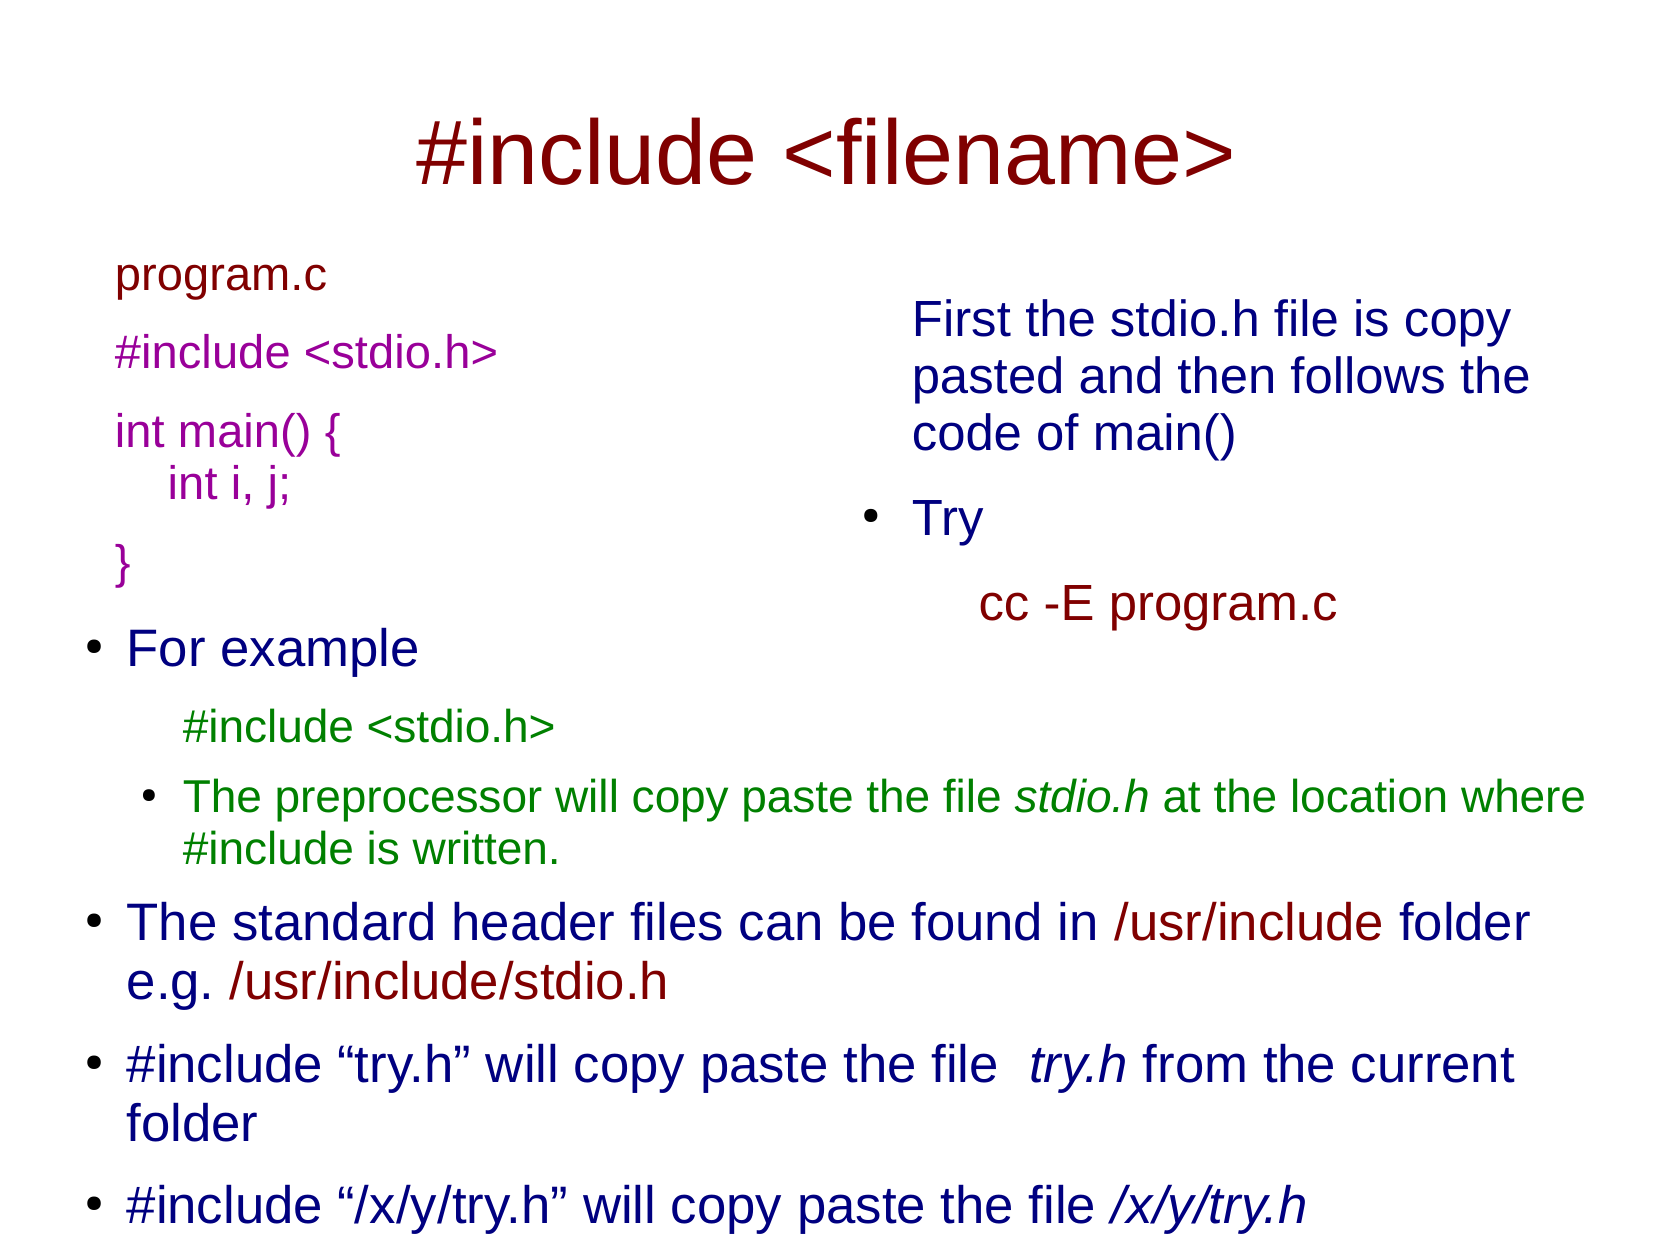

# #include <filename>
program.c
#include <stdio.h>
int main() {
 int i, j;
}
First the stdio.h file is copy pasted and then follows the code of main()
Try
cc -E program.c
For example
#include <stdio.h>
The preprocessor will copy paste the file stdio.h at the location where #include is written.
The standard header files can be found in /usr/include folder e.g. /usr/include/stdio.h
#include “try.h” will copy paste the file try.h from the current folder
#include “/x/y/try.h” will copy paste the file /x/y/try.h